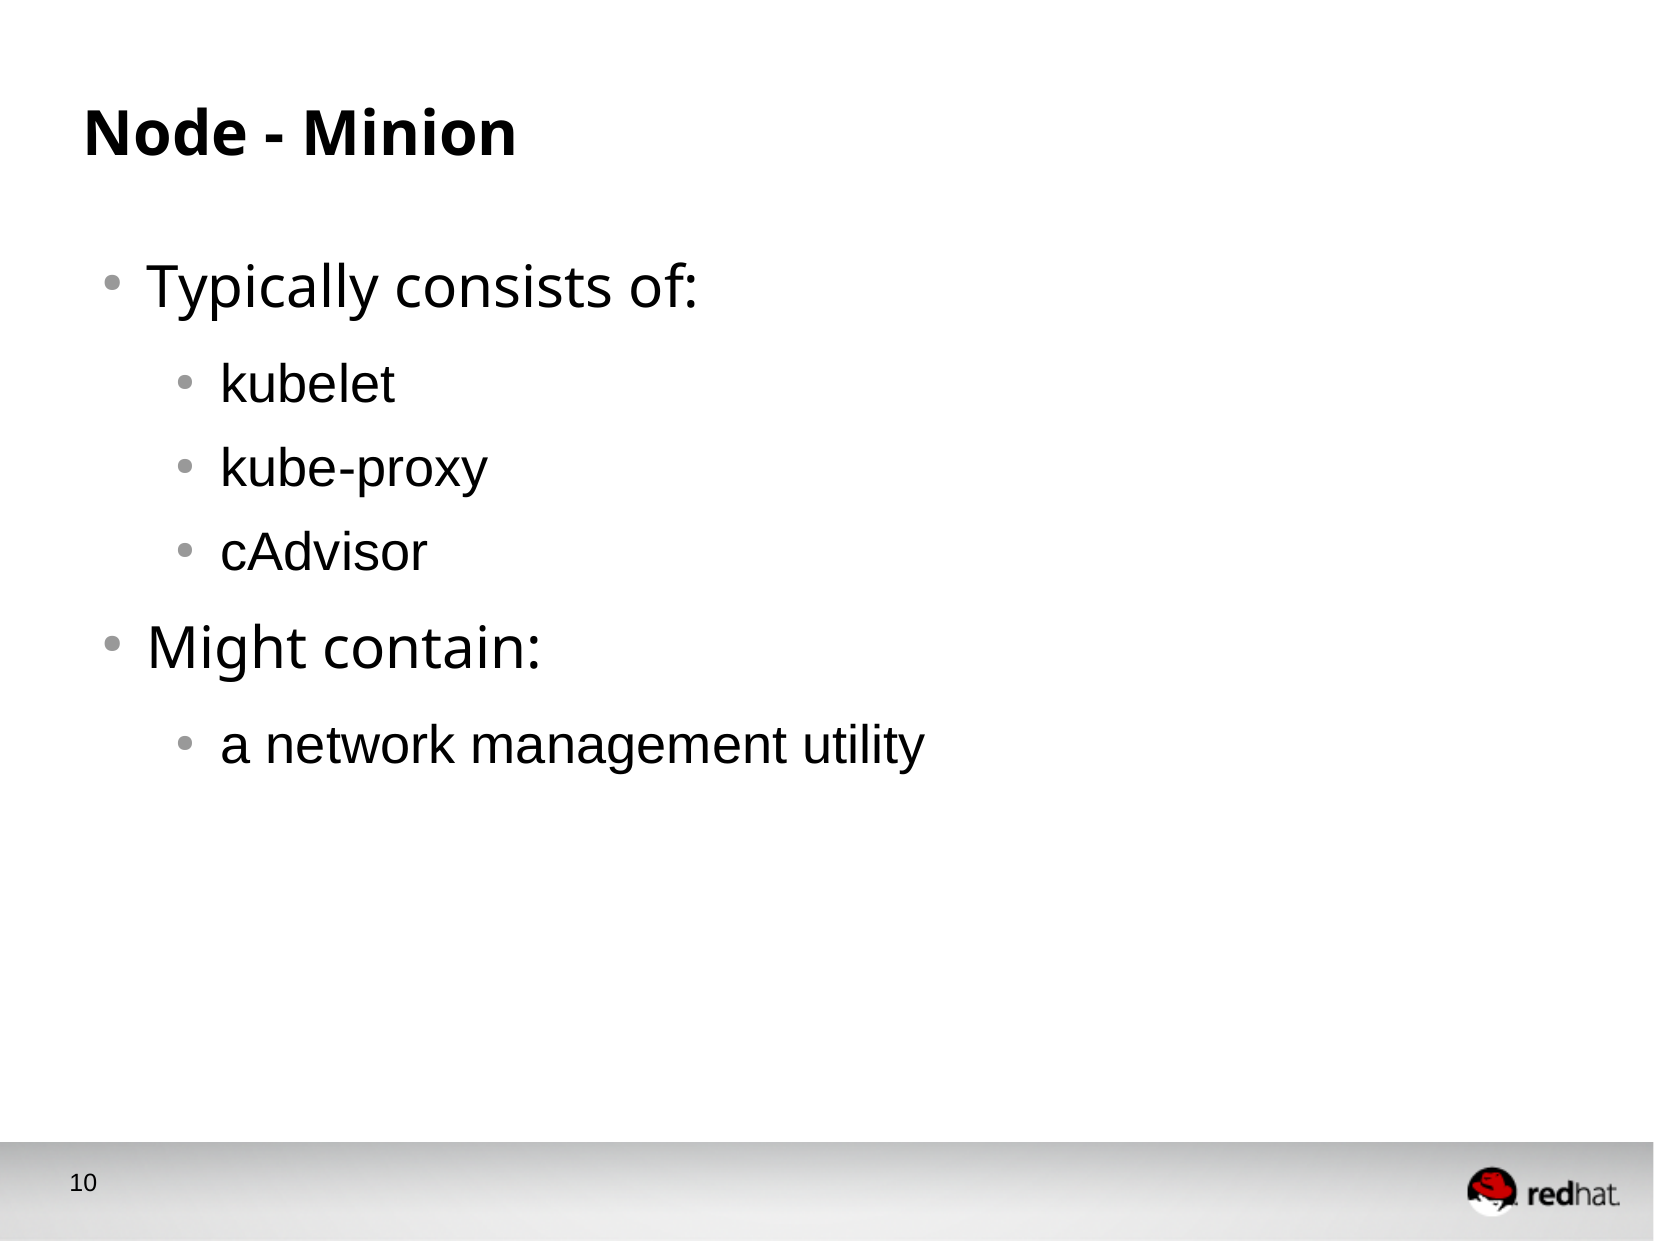

# Node - Minion
Typically consists of:
kubelet
kube-proxy
cAdvisor
Might contain:
a network management utility